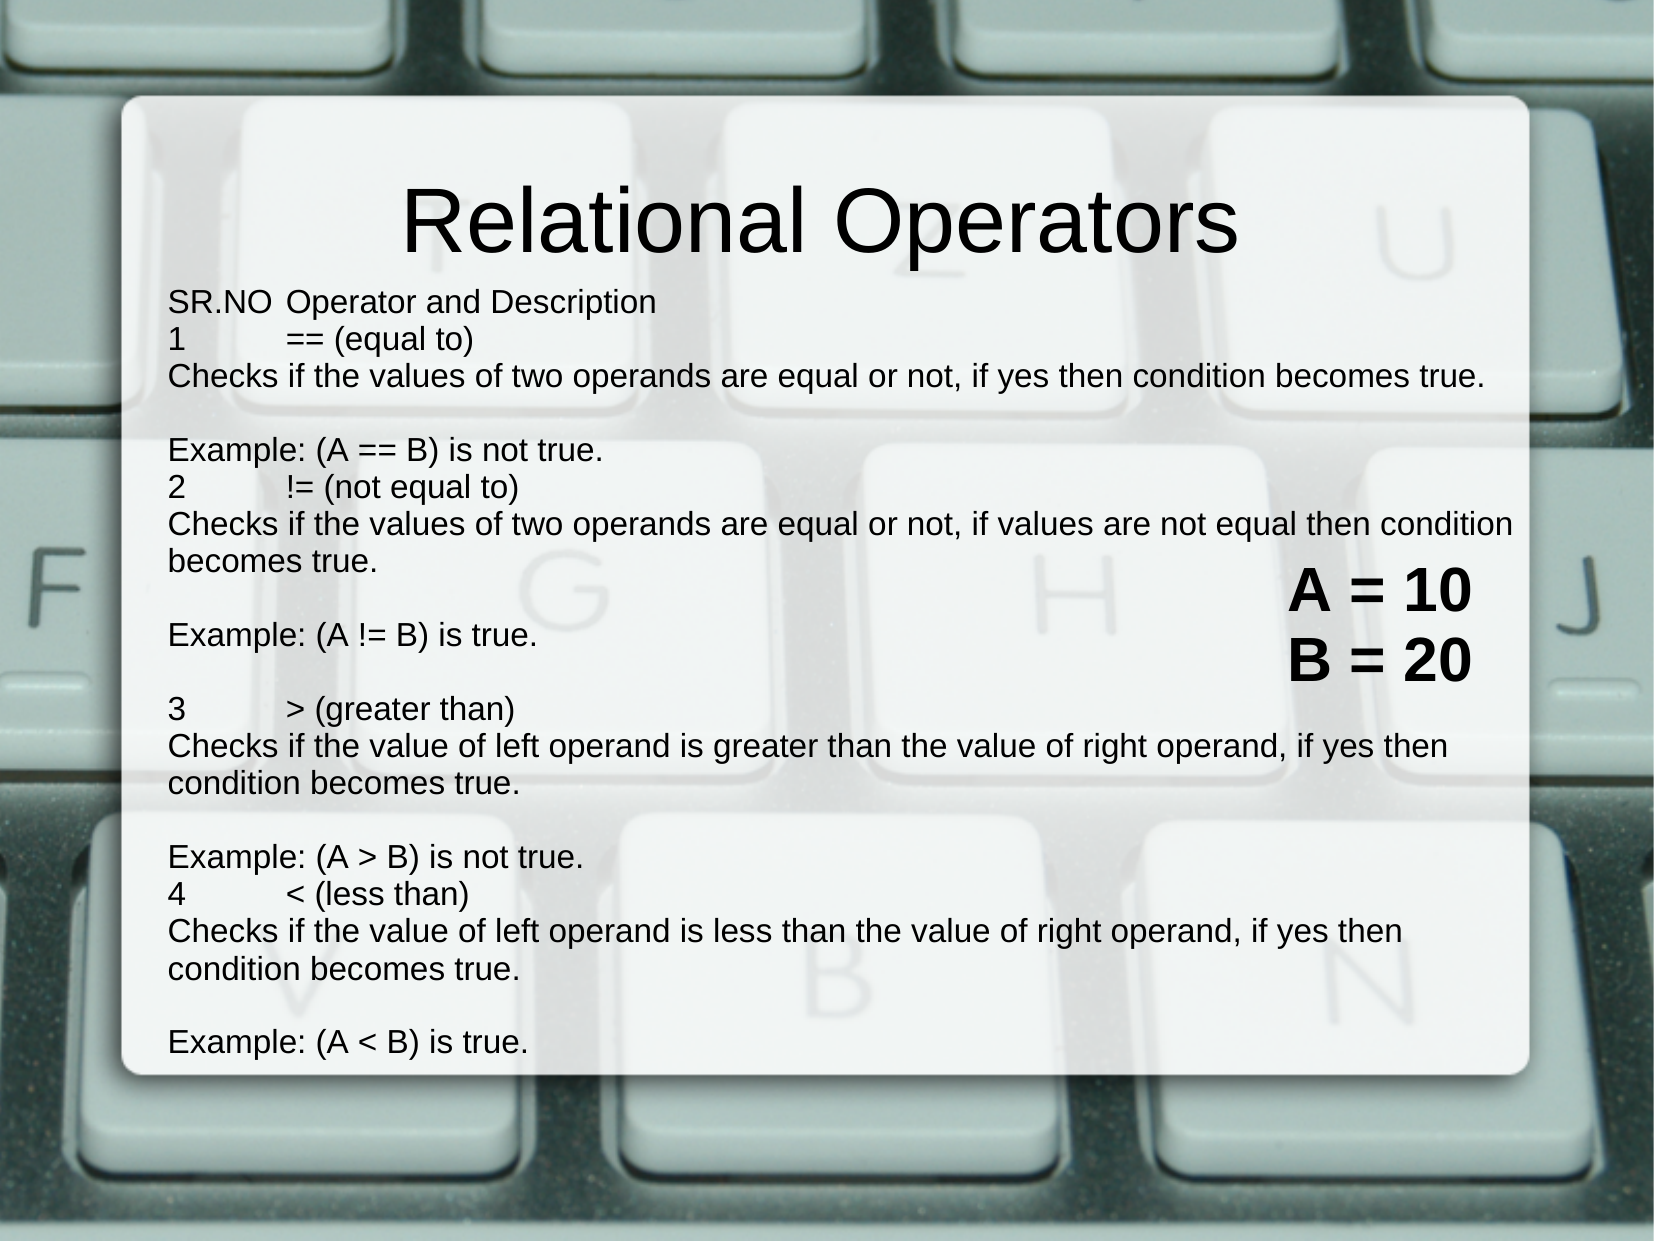

# Relational Operators
SR.NO	Operator and Description
1	== (equal to)
Checks if the values of two operands are equal or not, if yes then condition becomes true.
Example: (A == B) is not true.
2	!= (not equal to)
Checks if the values of two operands are equal or not, if values are not equal then condition
becomes true.
Example: (A != B) is true.
3	> (greater than)
Checks if the value of left operand is greater than the value of right operand, if yes then
condition becomes true.
Example: (A > B) is not true.
4	< (less than)
Checks if the value of left operand is less than the value of right operand, if yes then
condition becomes true.
Example: (A < B) is true.
A = 10
B = 20